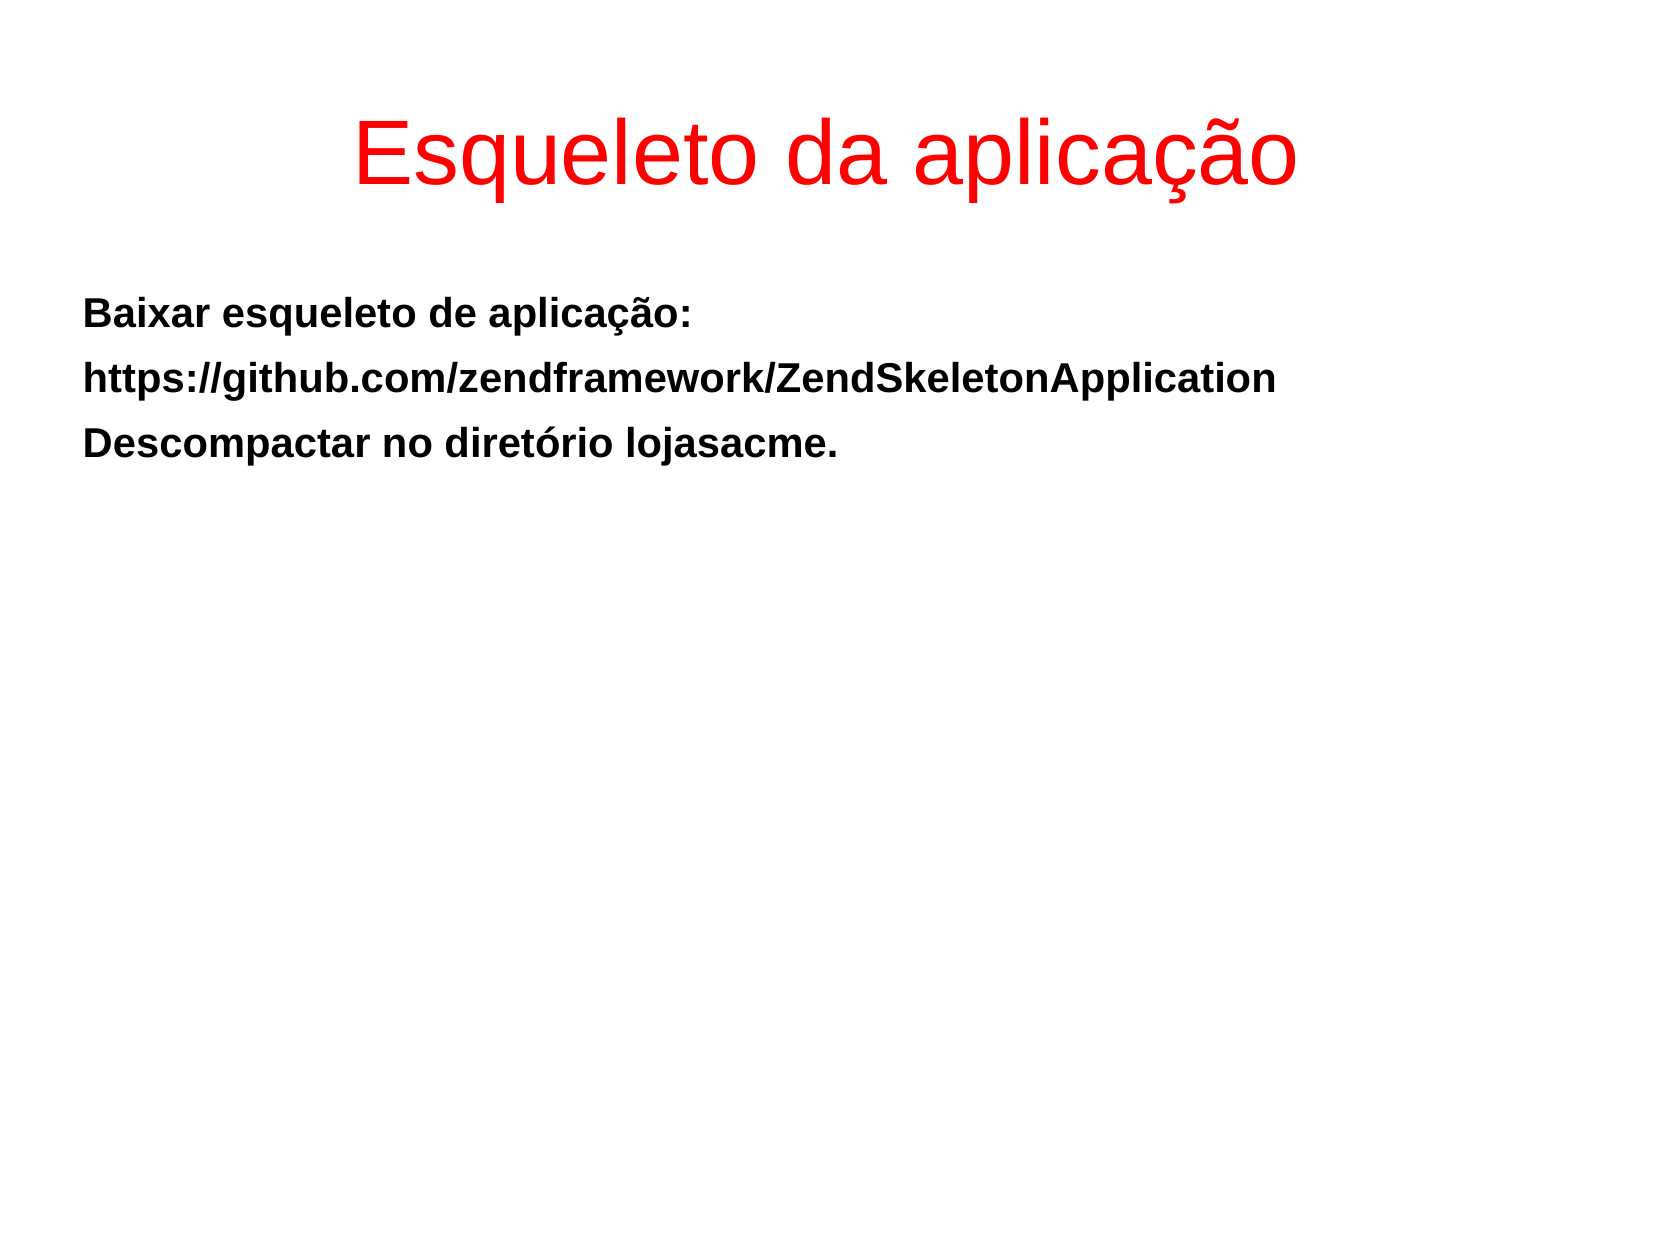

# Esqueleto da aplicação
Baixar esqueleto de aplicação:
https://github.com/zendframework/ZendSkeletonApplication
Descompactar no diretório lojasacme.